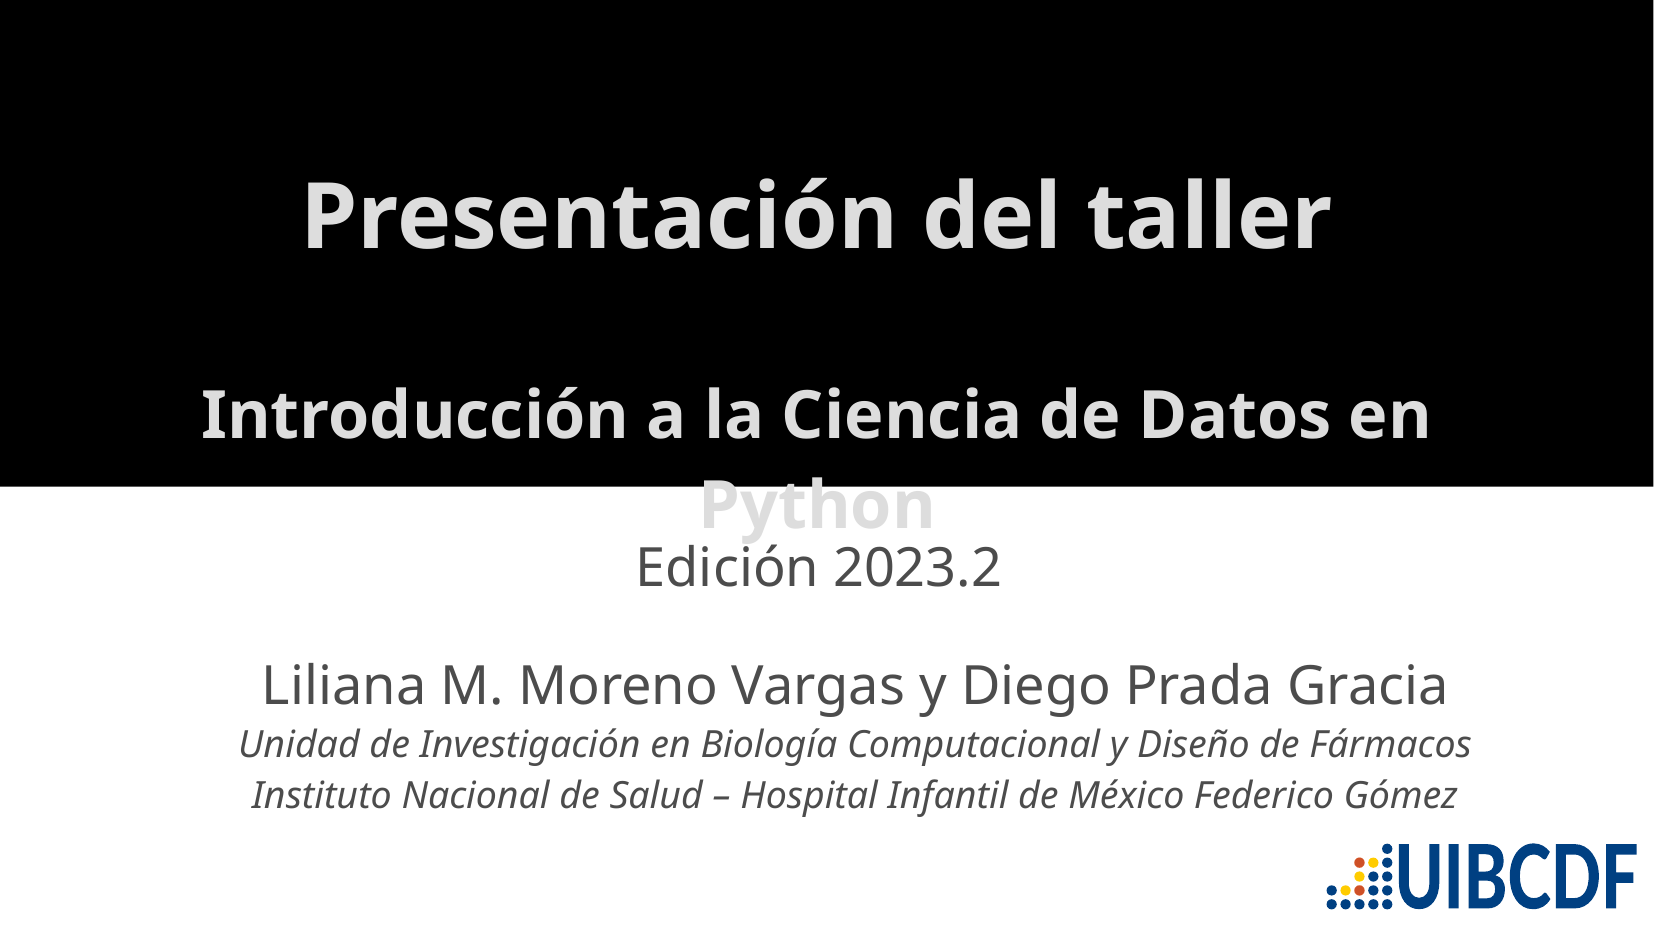

Presentación del taller
Introducción a la Ciencia de Datos en Python
Edición 2023.2
Liliana M. Moreno Vargas y Diego Prada Gracia
Unidad de Investigación en Biología Computacional y Diseño de Fármacos
Instituto Nacional de Salud – Hospital Infantil de México Federico Gómez